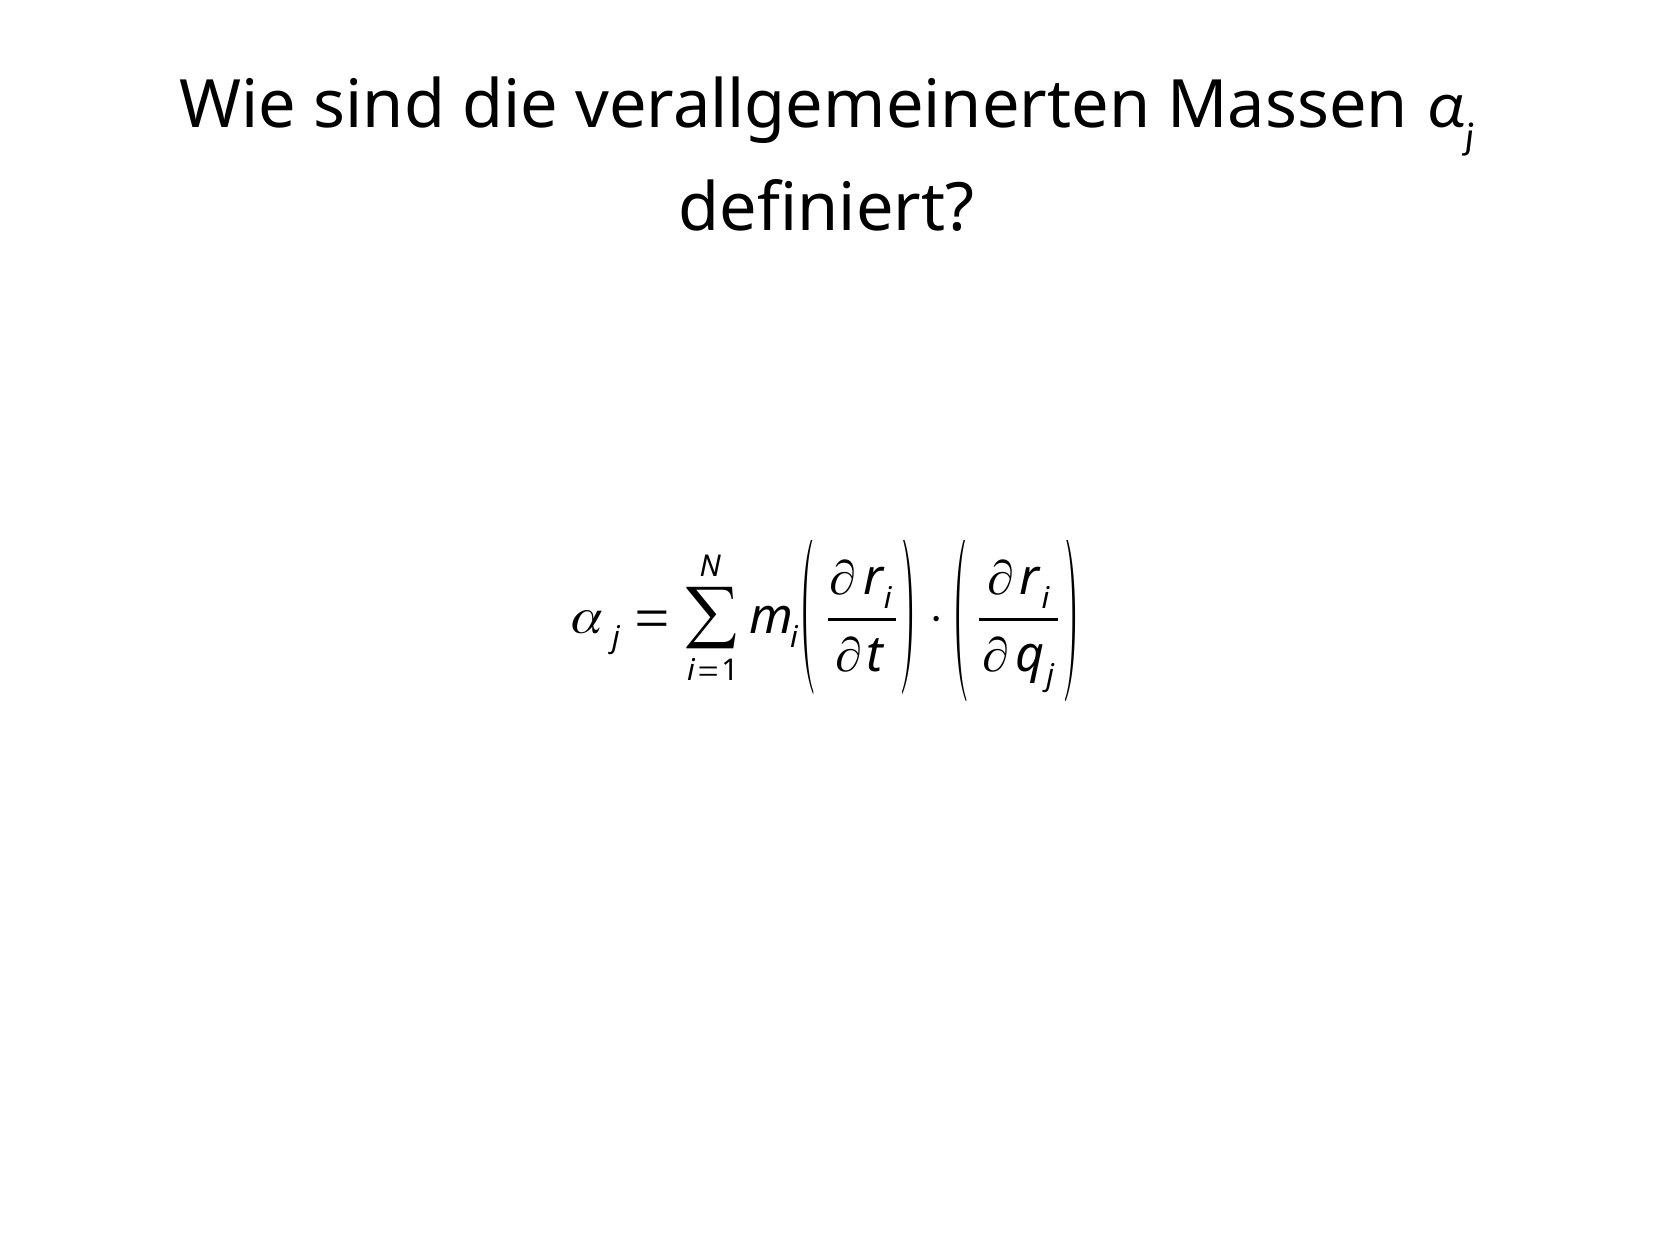

# Wie sind die verallgemeinerten Massen αj definiert?